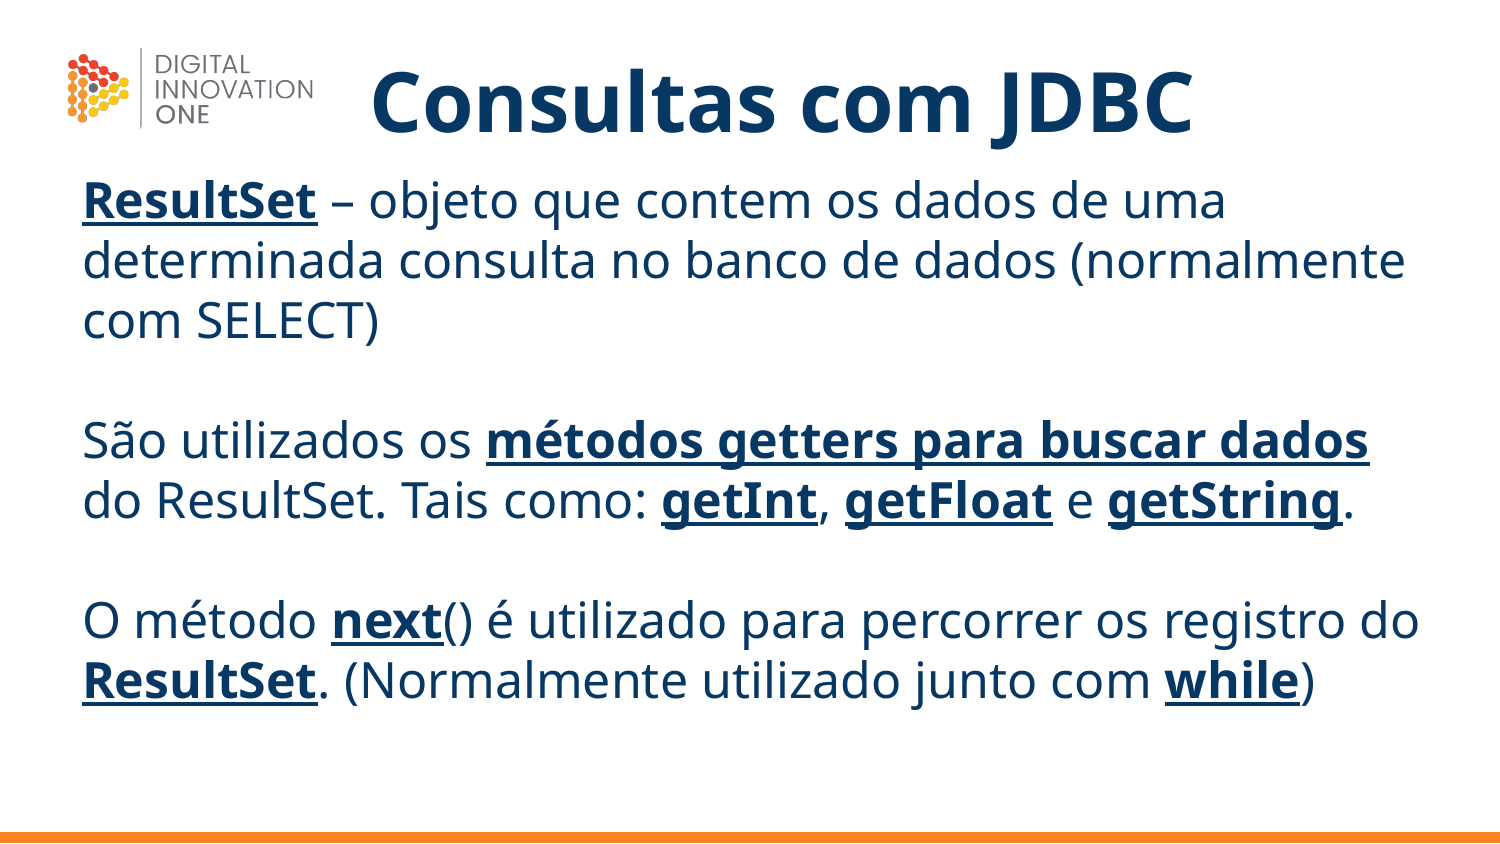

Consultas com JDBC
ResultSet – objeto que contem os dados de uma determinada consulta no banco de dados (normalmente com SELECT)
São utilizados os métodos getters para buscar dados do ResultSet. Tais como: getInt, getFloat e getString.
O método next() é utilizado para percorrer os registro do ResultSet. (Normalmente utilizado junto com while)